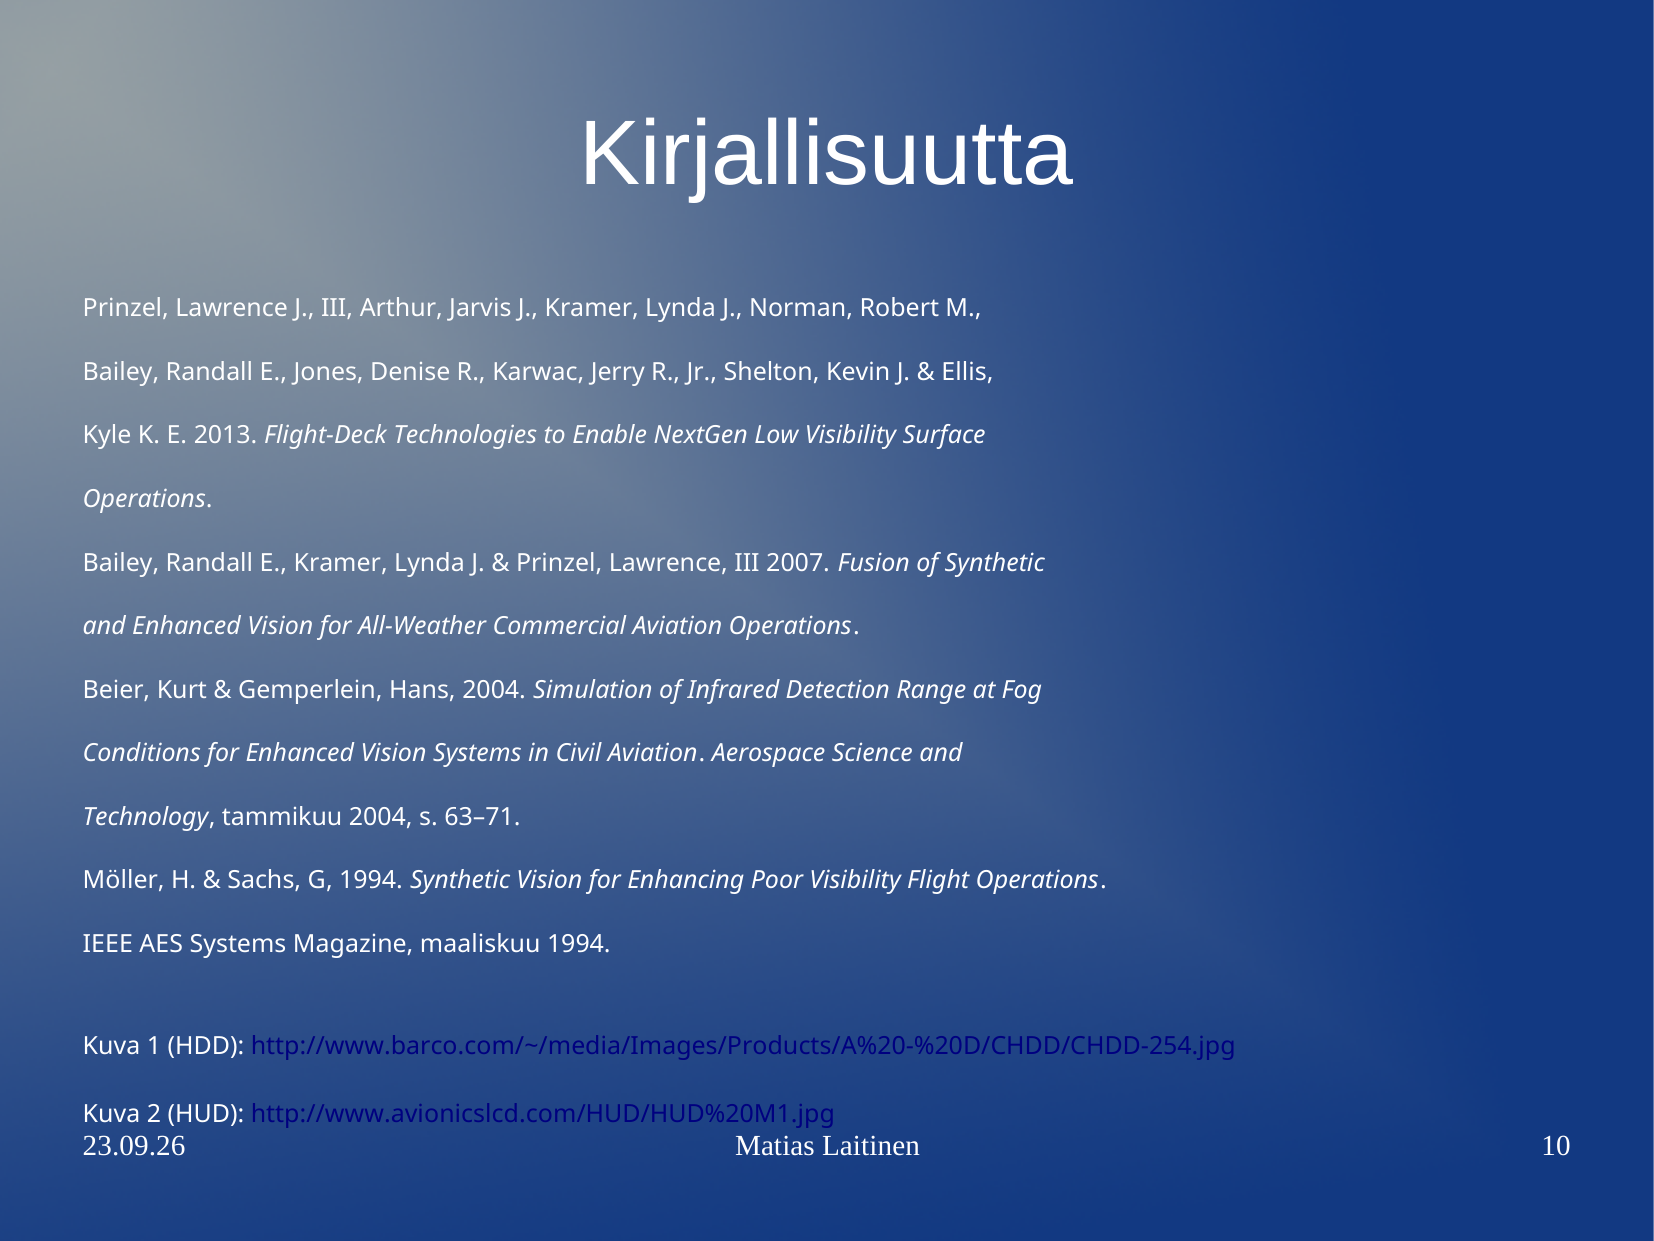

# Kirjallisuutta
Prinzel, Lawrence J., III, Arthur, Jarvis J., Kramer, Lynda J., Norman, Robert M.,
Bailey, Randall E., Jones, Denise R., Karwac, Jerry R., Jr., Shelton, Kevin J. & Ellis,
Kyle K. E. 2013. Flight-Deck Technologies to Enable NextGen Low Visibility Surface
Operations.
Bailey, Randall E., Kramer, Lynda J. & Prinzel, Lawrence, III 2007. Fusion of Synthetic
and Enhanced Vision for All-Weather Commercial Aviation Operations.
Beier, Kurt & Gemperlein, Hans, 2004. Simulation of Infrared Detection Range at Fog
Conditions for Enhanced Vision Systems in Civil Aviation. Aerospace Science and
Technology, tammikuu 2004, s. 63–71.
Möller, H. & Sachs, G, 1994. Synthetic Vision for Enhancing Poor Visibility Flight Operations.
IEEE AES Systems Magazine, maaliskuu 1994.
Kuva 1 (HDD): http://www.barco.com/~/media/Images/Products/A%20-%20D/CHDD/CHDD-254.jpg
Kuva 2 (HUD): http://www.avionicslcd.com/HUD/HUD%20M1.jpg
Matias Laitinen
10